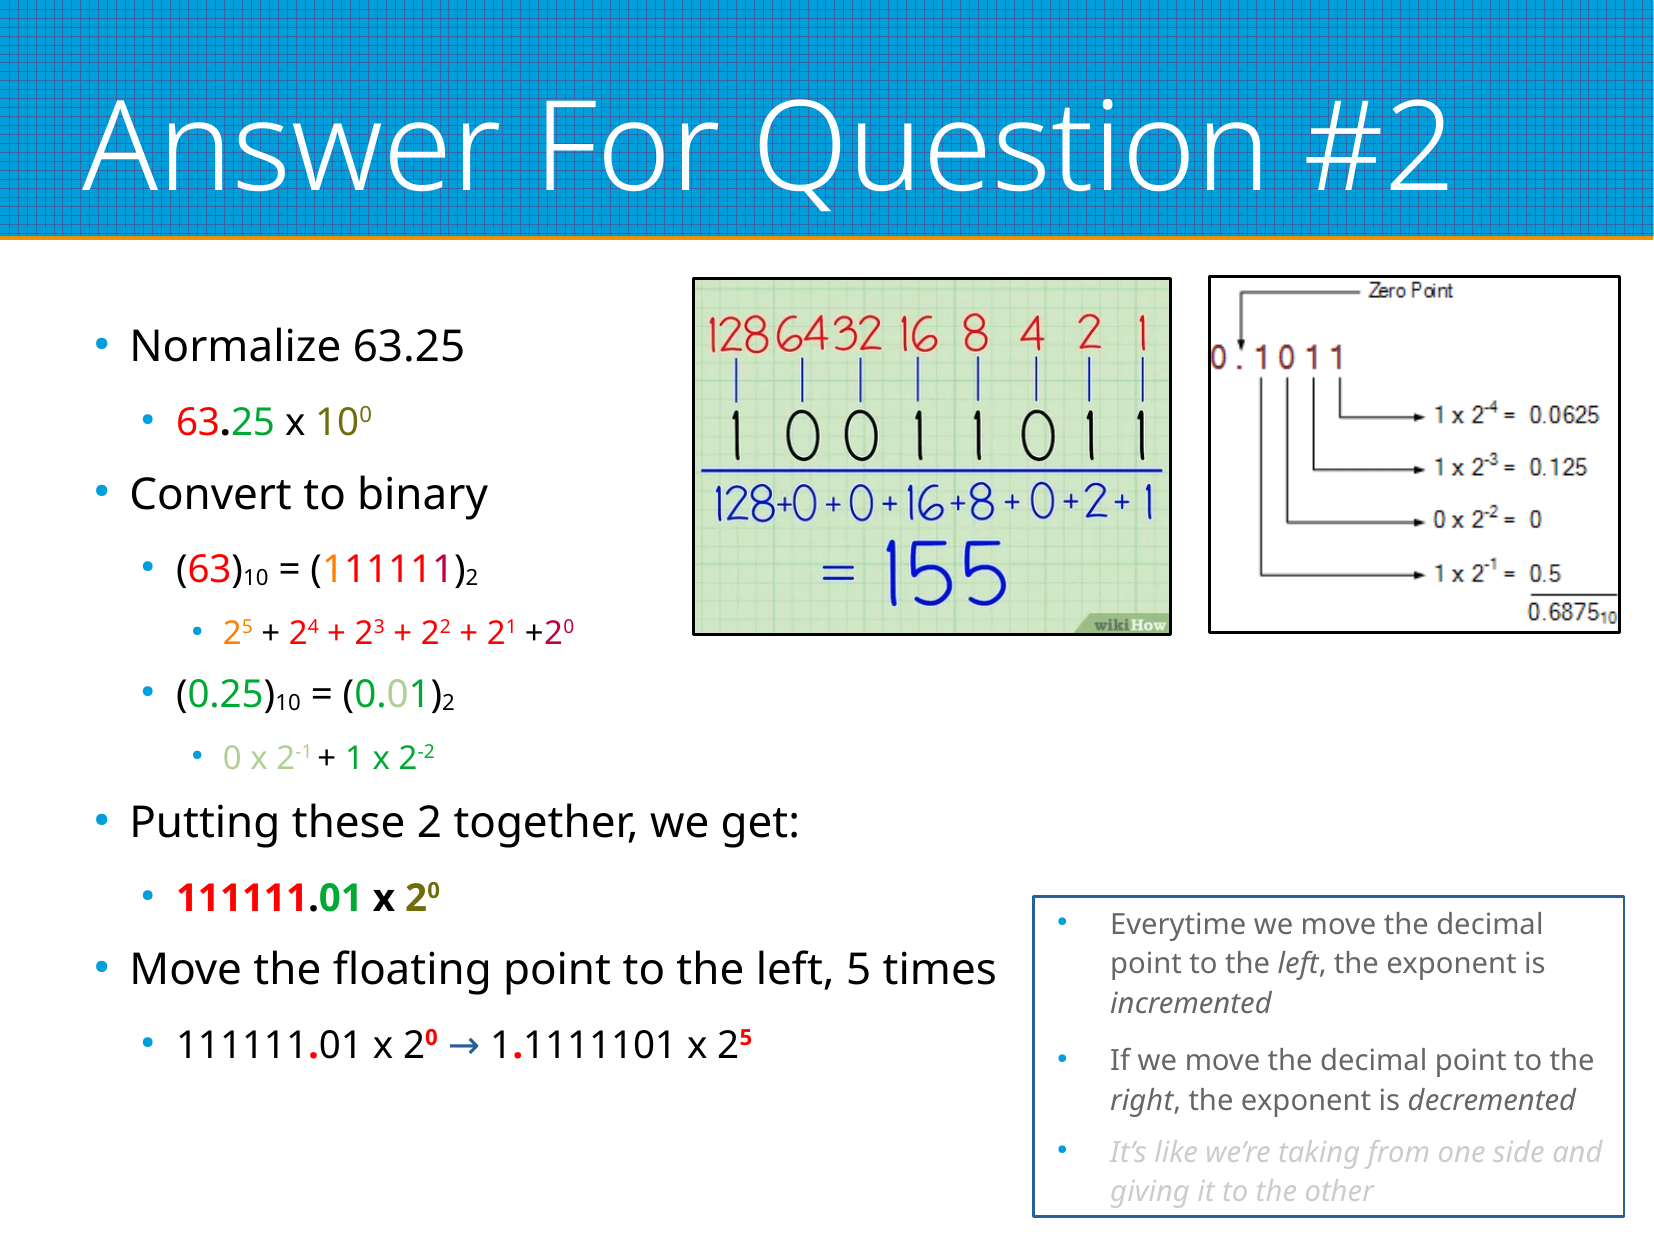

# Answer For Question #2
Normalize 63.25
63.25 x 100
Convert to binary
(63)10 = (111111)2
25 + 24 + 23 + 22 + 21 +20
(0.25)10 = (0.01)2
0 x 2-1 + 1 x 2-2
Putting these 2 together, we get:
111111.01 x 20
Move the floating point to the left, 5 times
111111.01 x 20 → 1.1111101 x 25
Everytime we move the decimal point to the left, the exponent is incremented
If we move the decimal point to the right, the exponent is decremented
It’s like we’re taking from one side and giving it to the other